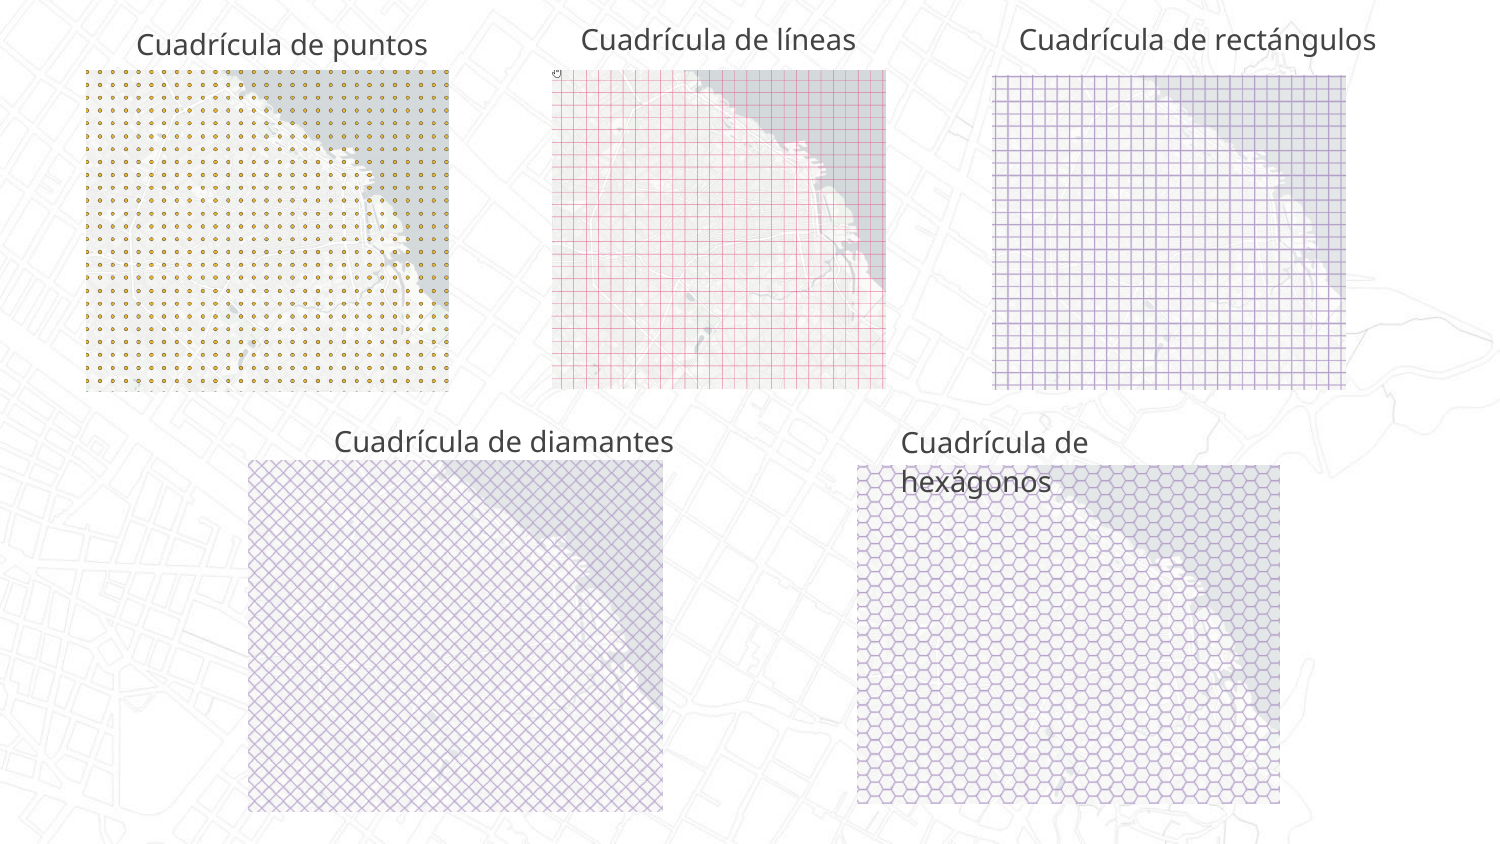

Cuadrícula de líneas
Cuadrícula de rectángulos
Cuadrícula de puntos
Cuadrícula de diamantes
Cuadrícula de hexágonos